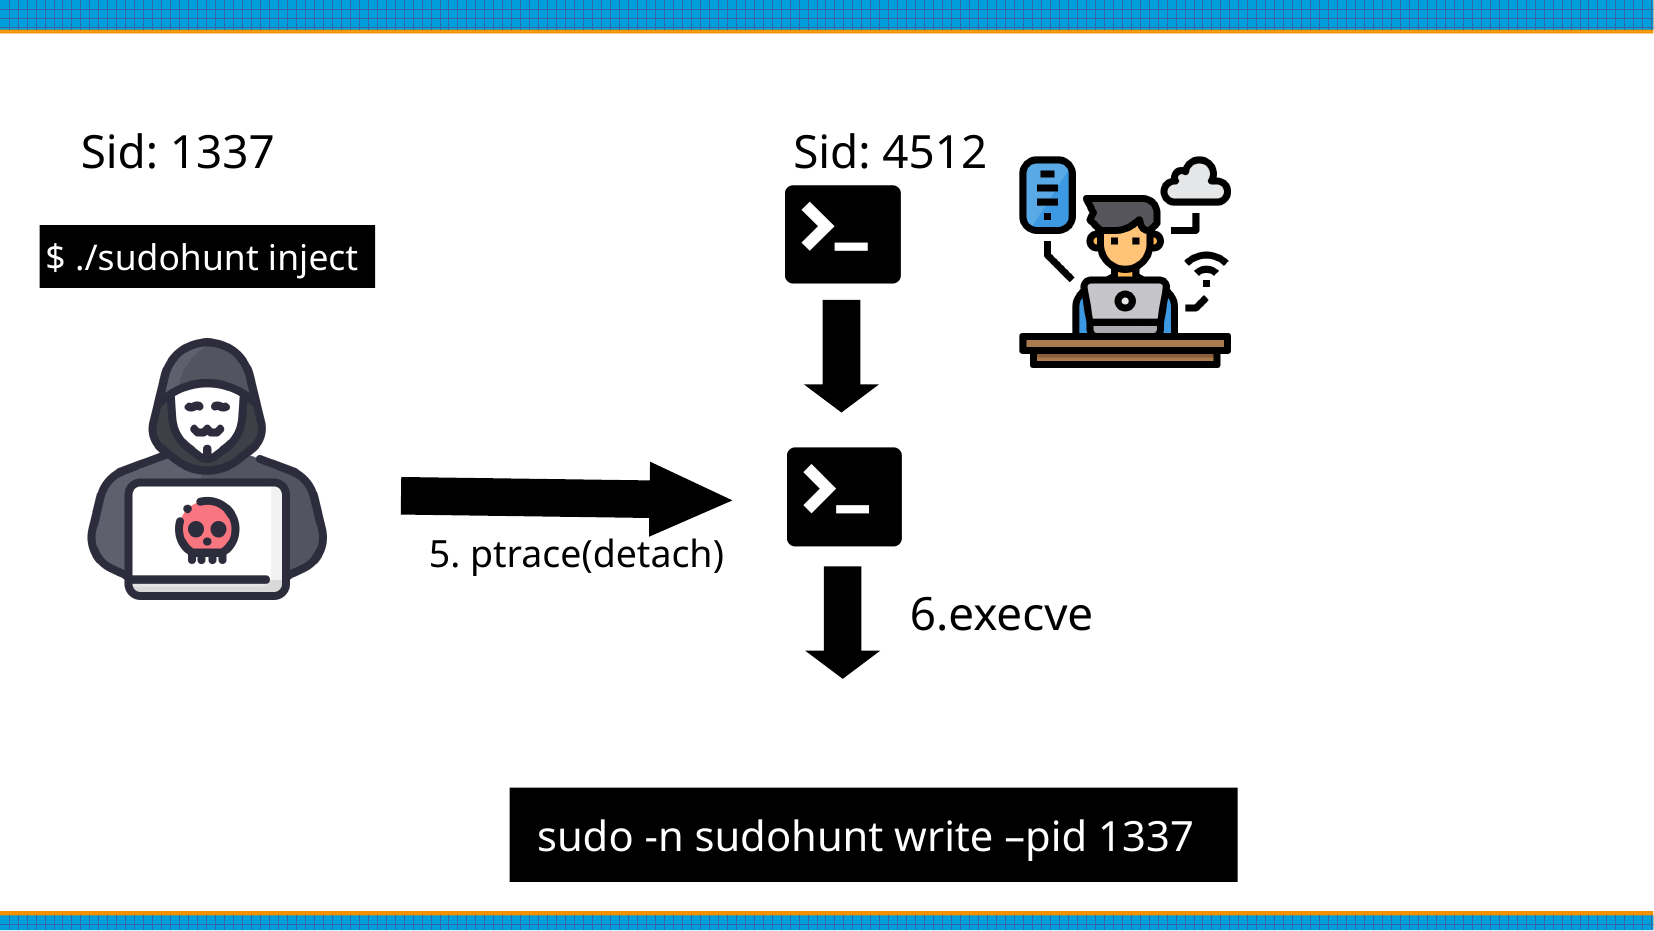

Sid: 1337
Sid: 4512
$ ./sudohunt inject
5. ptrace(detach)
6.execve
 sudo -n sudohunt write –pid 1337